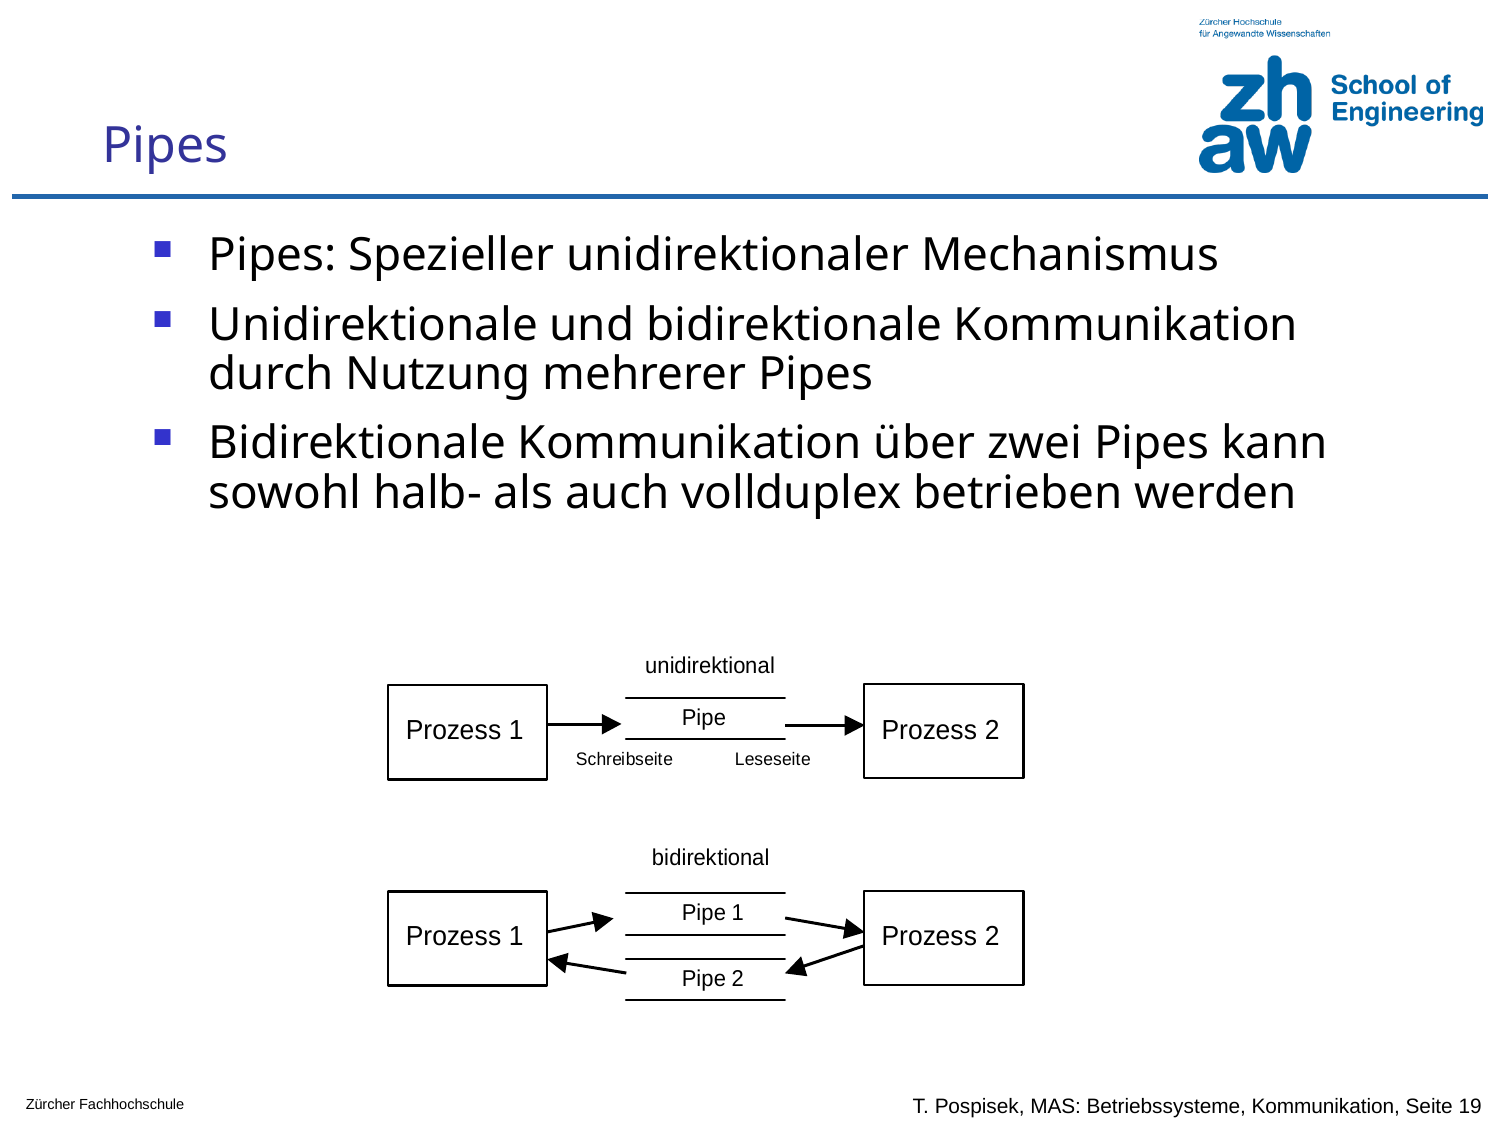

Pipes
# Pipes: Spezieller unidirektionaler Mechanismus
Unidirektionale und bidirektionale Kommunikation durch Nutzung mehrerer Pipes
Bidirektionale Kommunikation über zwei Pipes kann sowohl halb- als auch vollduplex betrieben werden